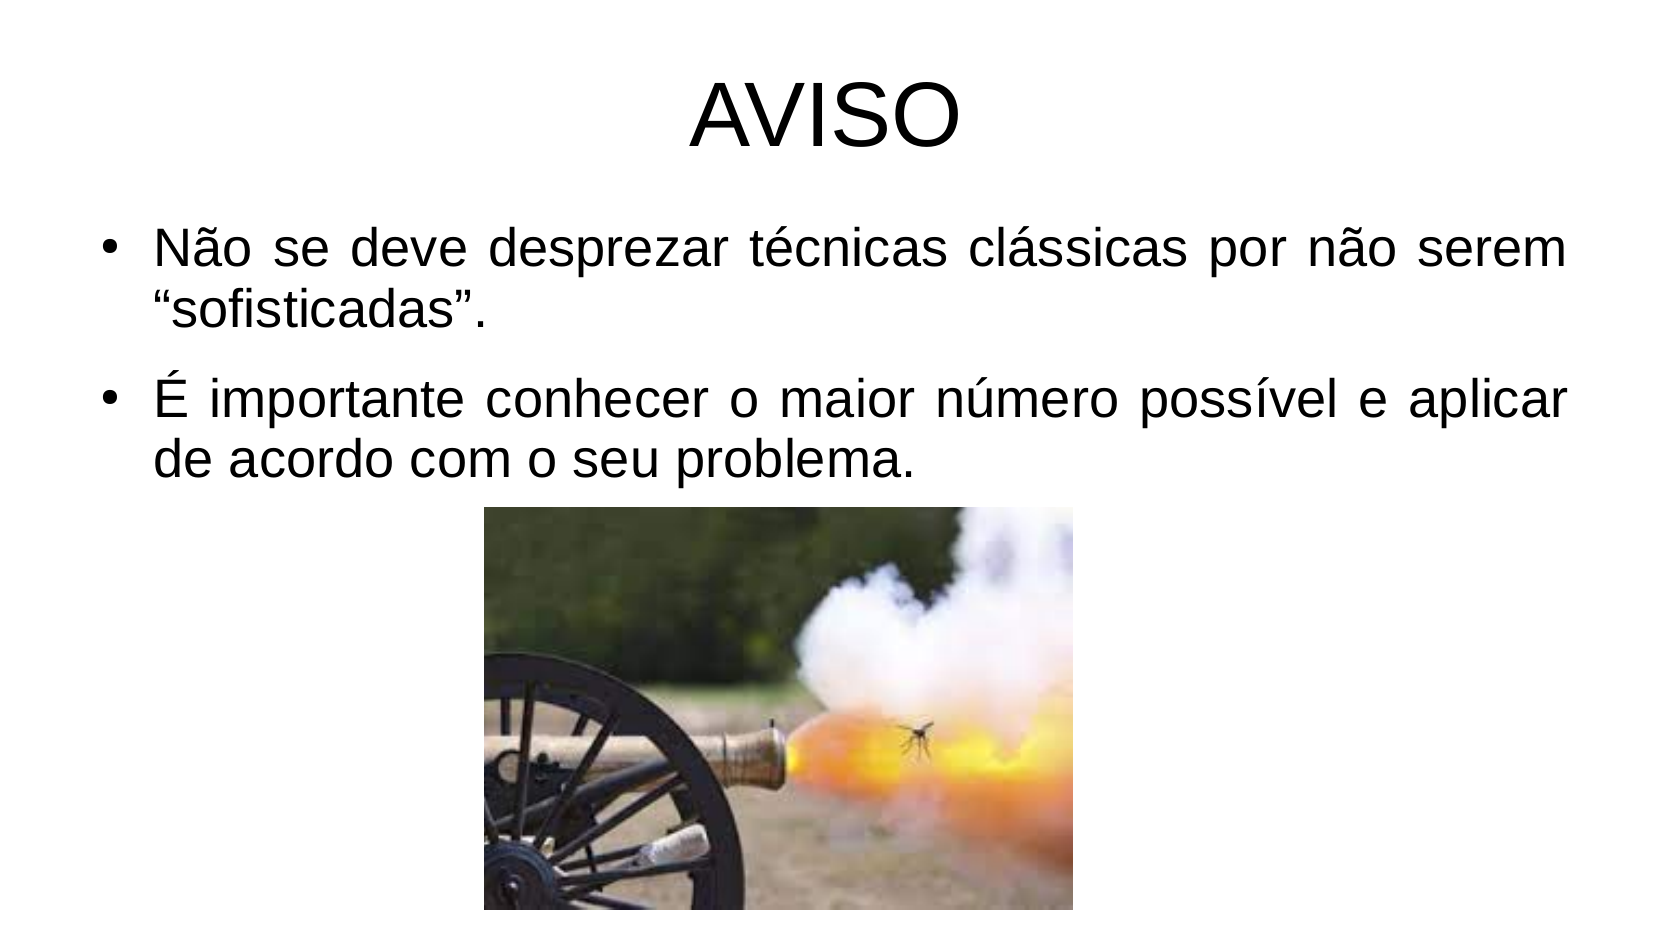

# AVISO
Não se deve desprezar técnicas clássicas por não serem “sofisticadas”.
É importante conhecer o maior número possível e aplicar de acordo com o seu problema.